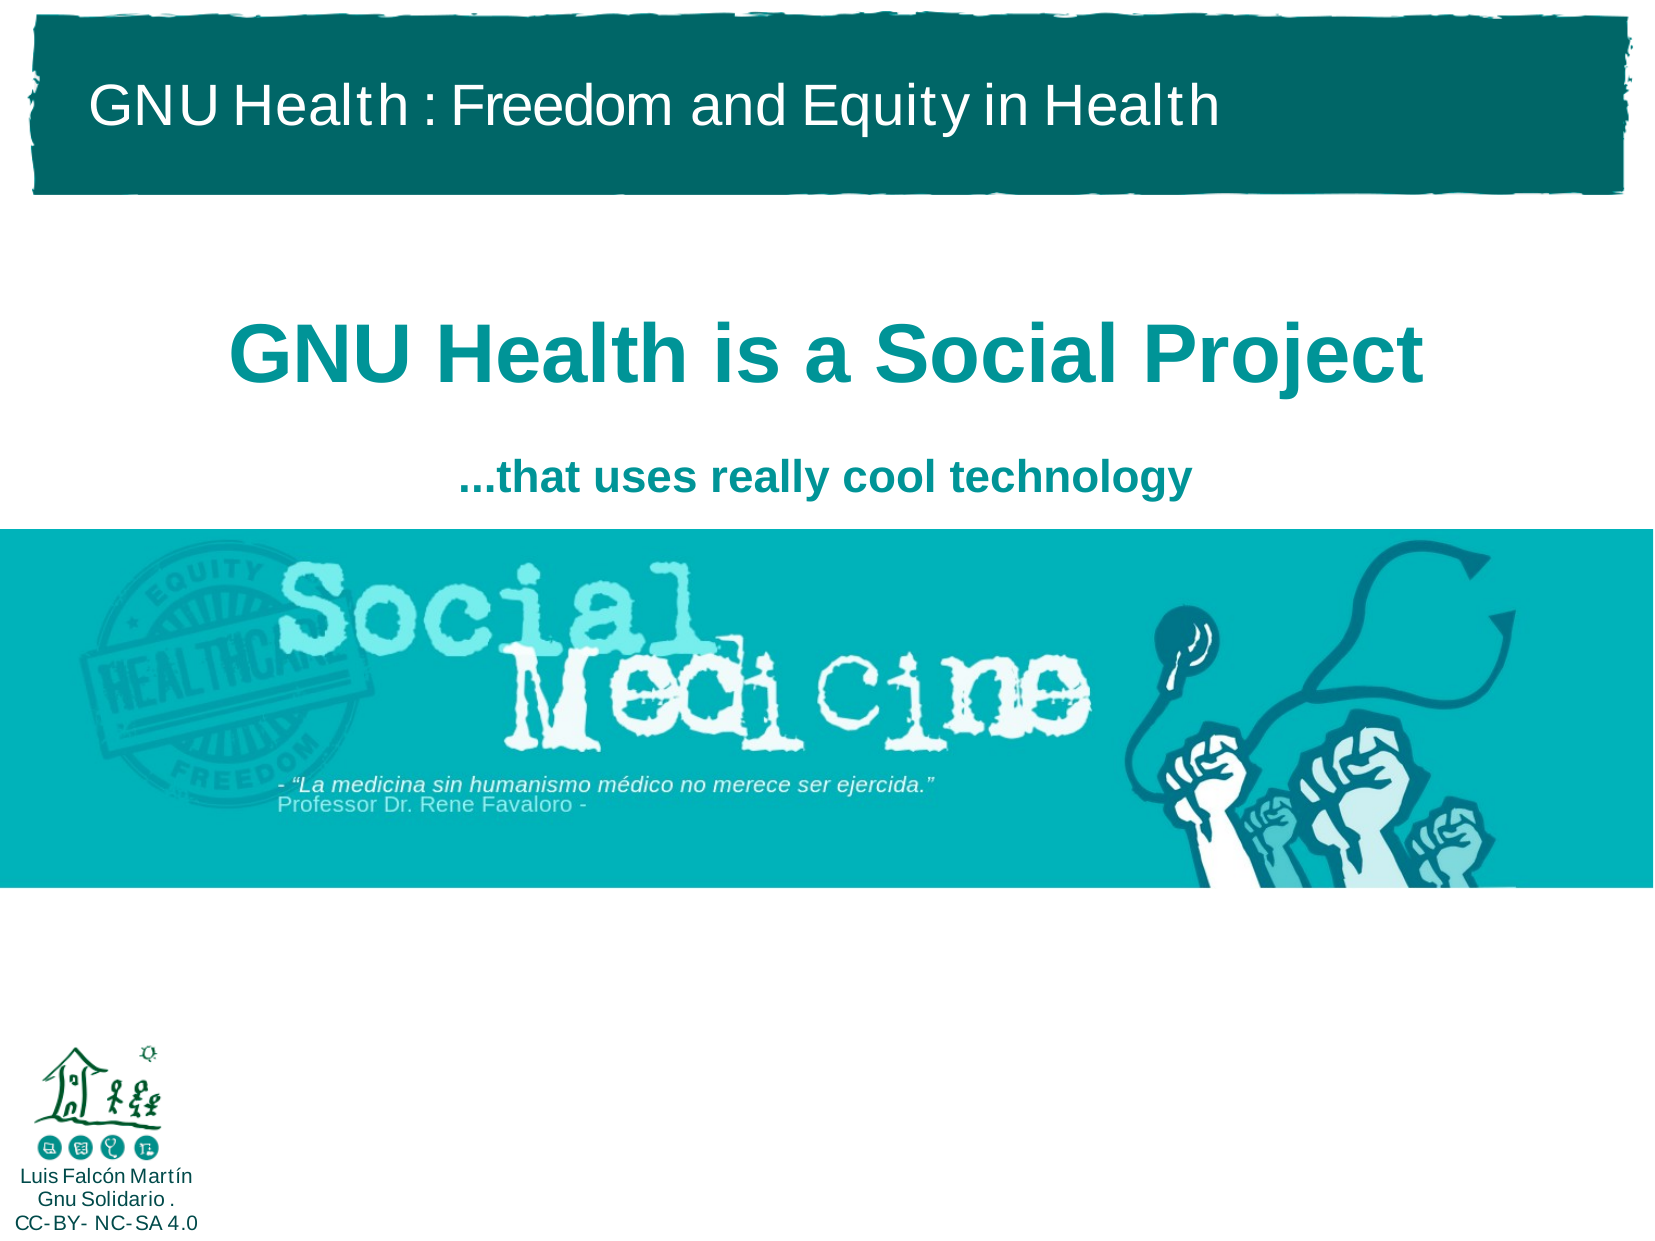

GNUHealth:Freedom andEquityinHealth
GNU Health is a Social Project
...that uses really cool technology
LuisFalcónMartín
GnuSolidario.
CC-BY-NC-SA4.0